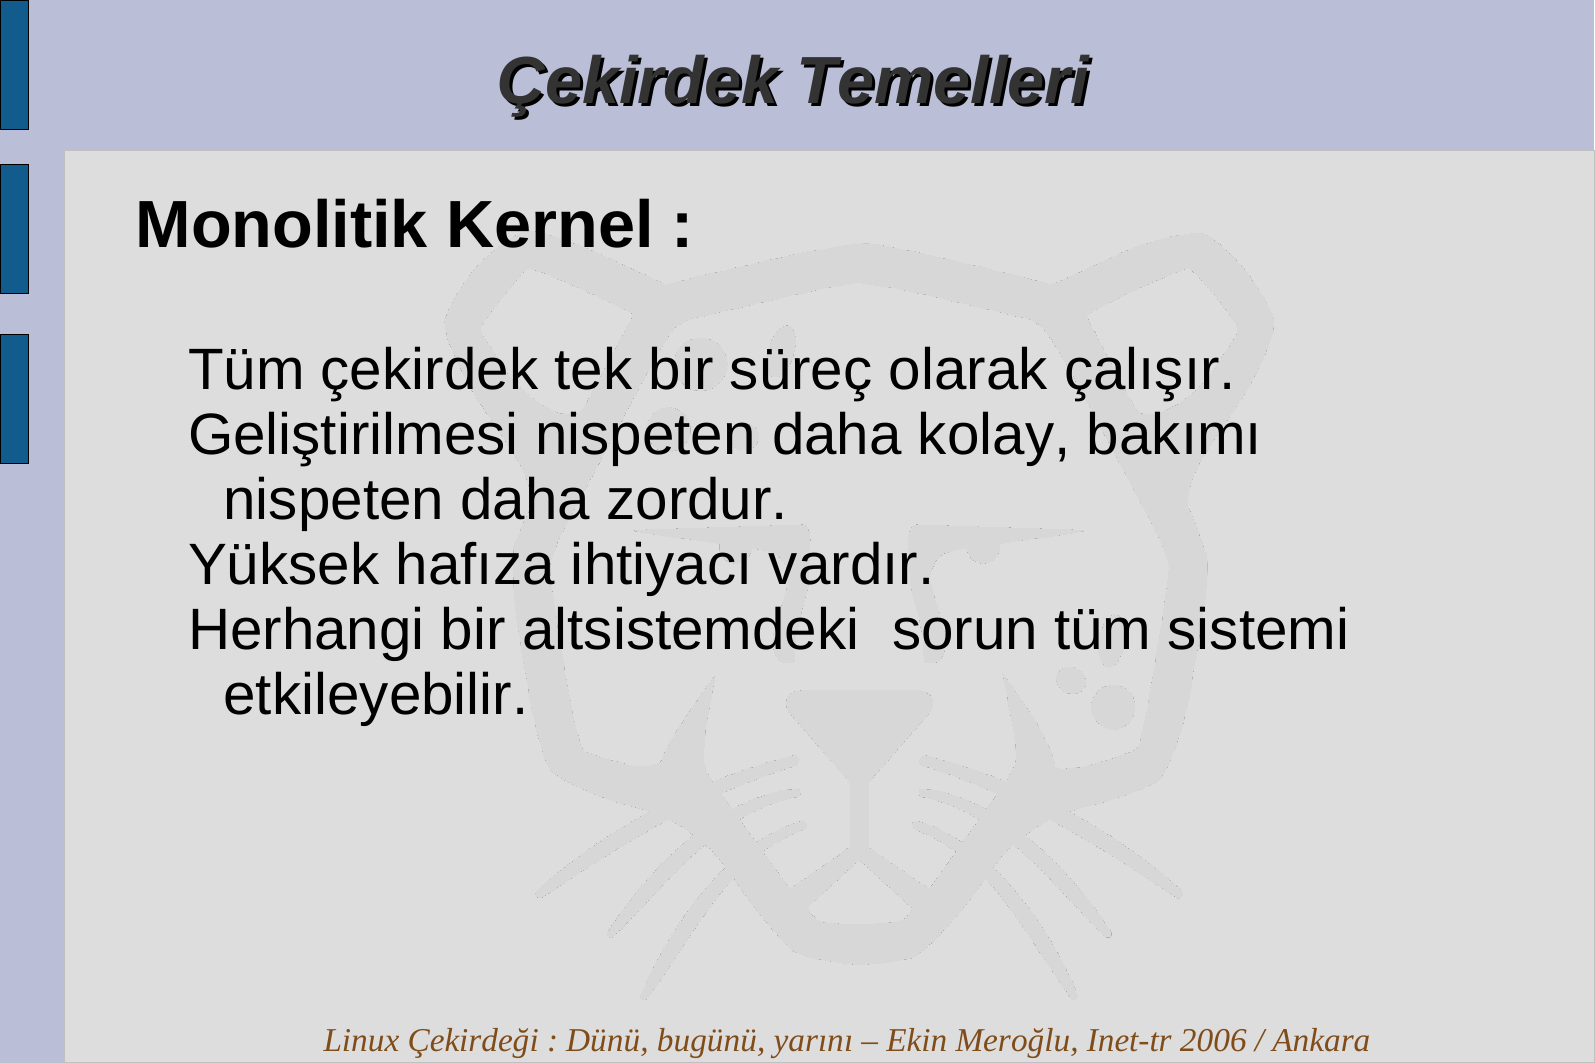

# Çekirdek Temelleri
 Monolitik Kernel :
Tüm çekirdek tek bir süreç olarak çalışır.
Geliştirilmesi nispeten daha kolay, bakımı nispeten daha zordur.
Yüksek hafıza ihtiyacı vardır.
Herhangi bir altsistemdeki sorun tüm sistemi etkileyebilir.